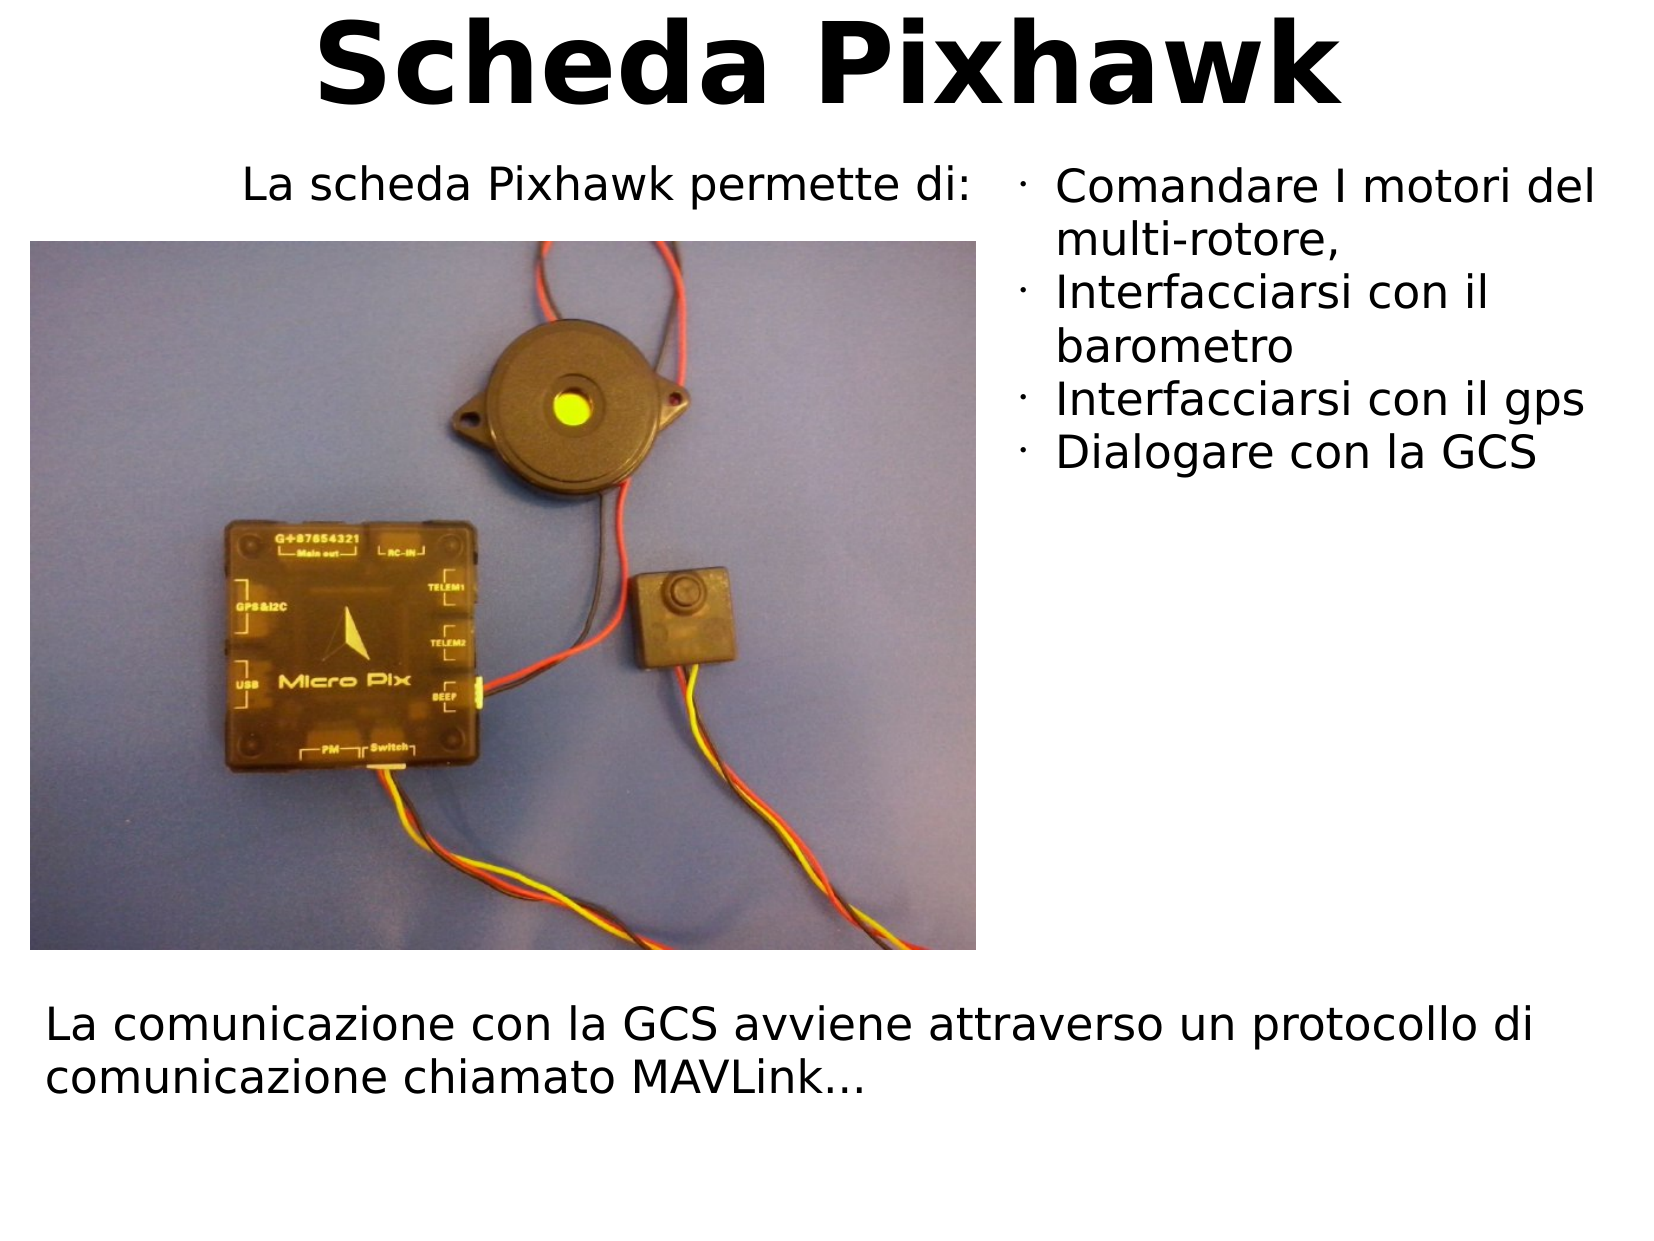

# Scheda Pixhawk
La scheda Pixhawk permette di:
Comandare I motori del multi-rotore,
Interfacciarsi con il barometro
Interfacciarsi con il gps
Dialogare con la GCS
La comunicazione con la GCS avviene attraverso un protocollo di comunicazione chiamato MAVLink...